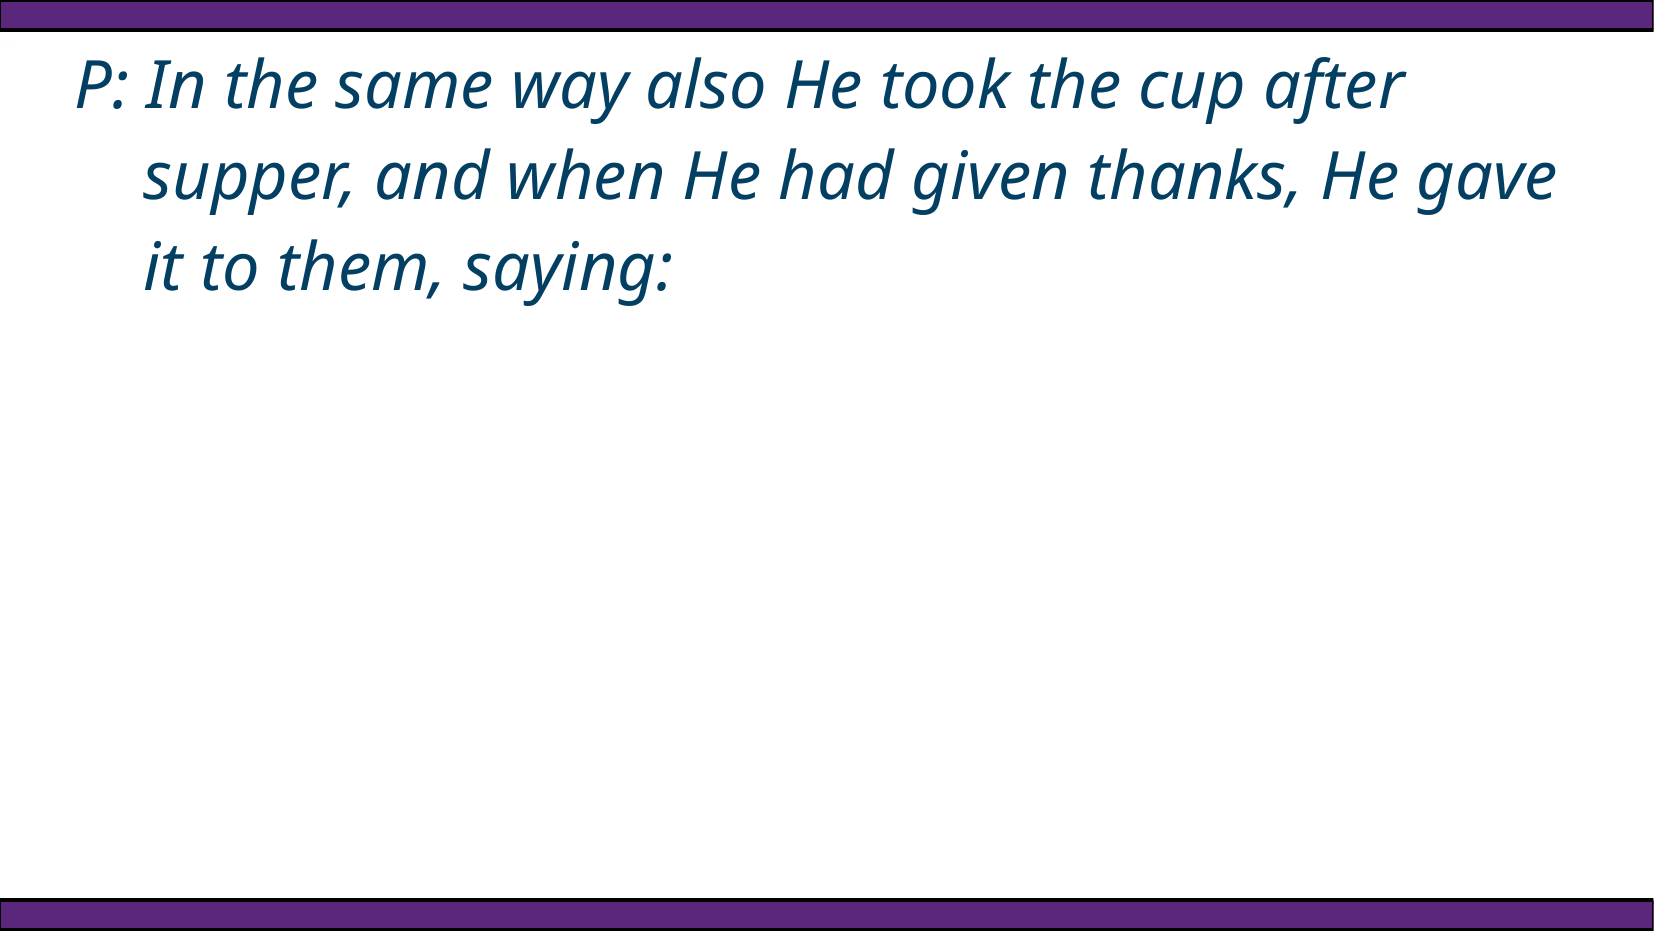

P: In the same way also He took the cup after
 supper, and when He had given thanks, He gave
 it to them, saying: